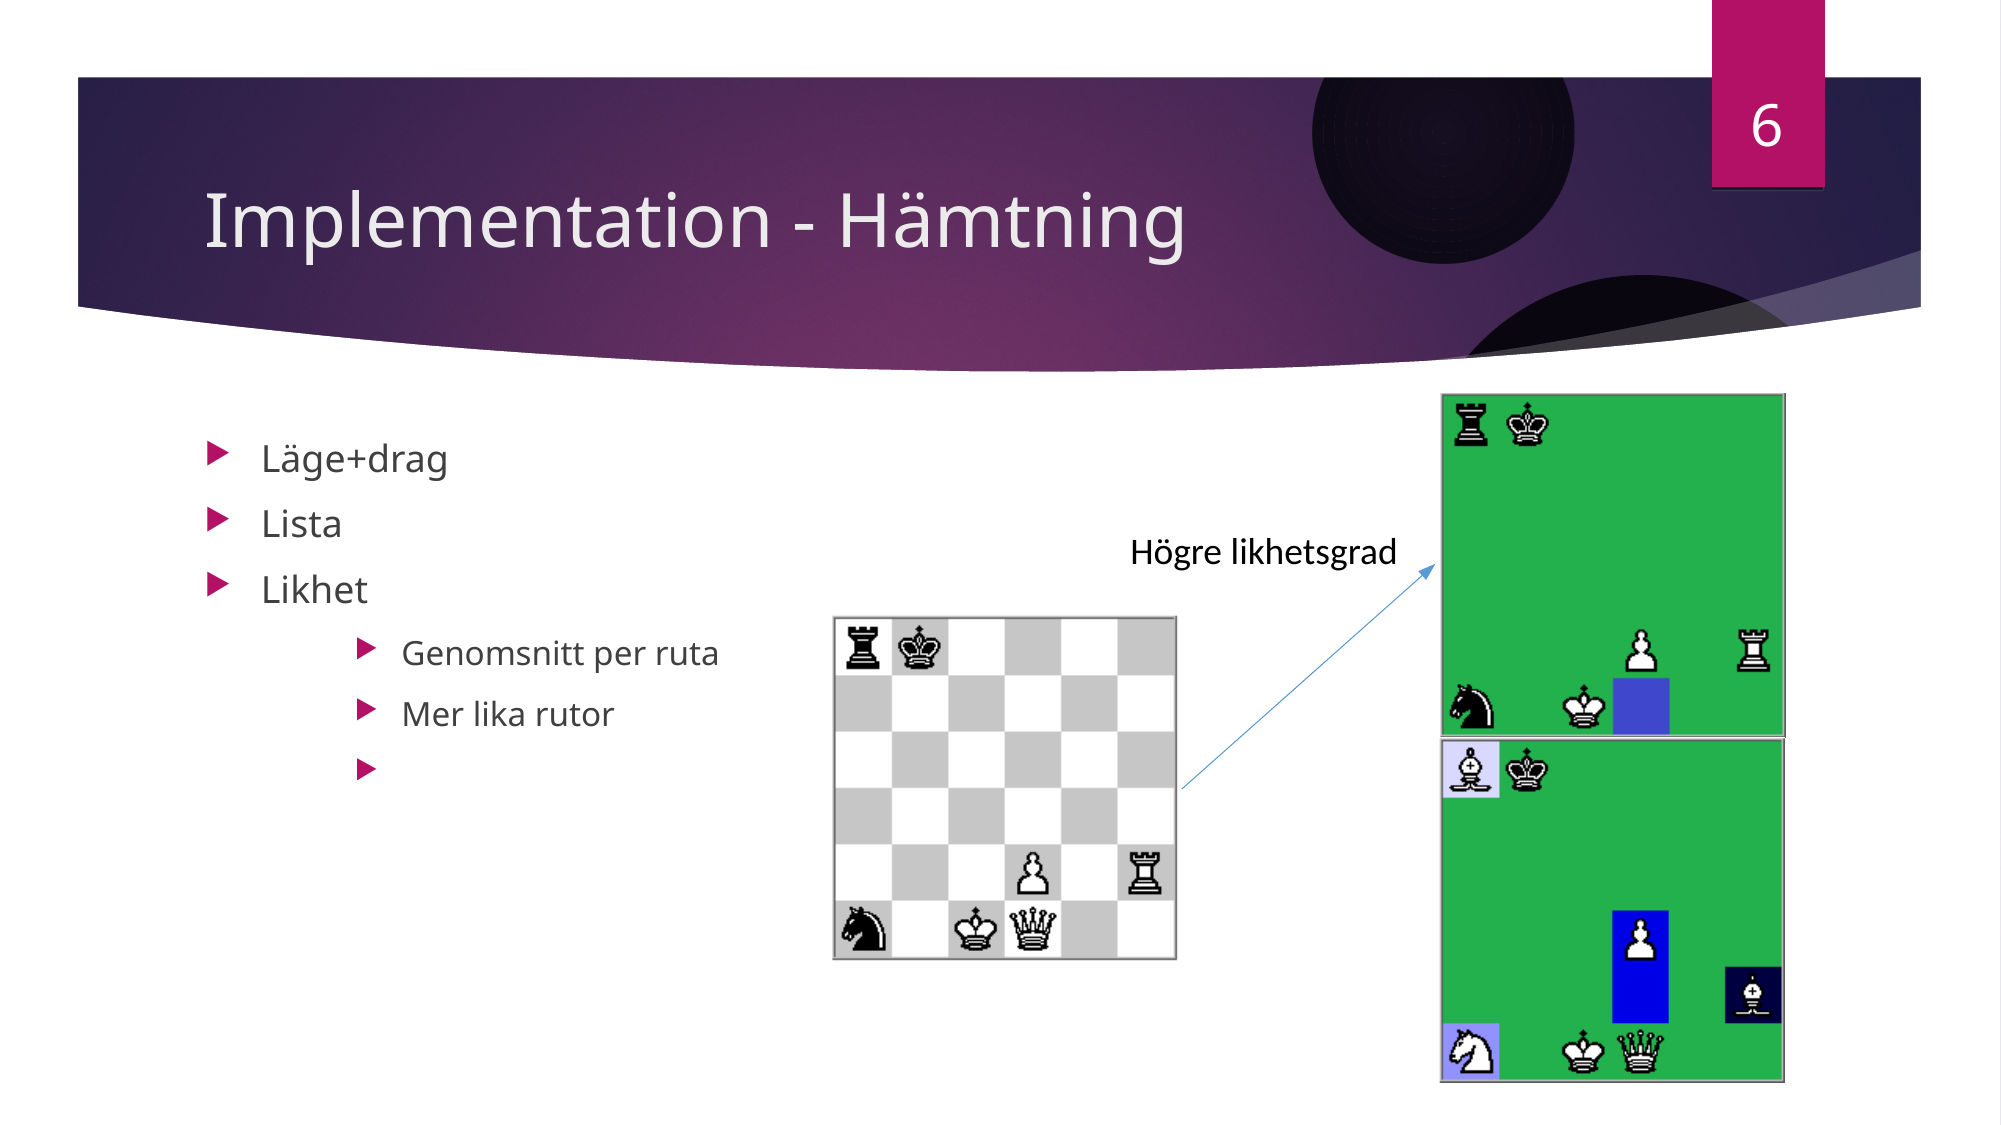

# Implementation - Hämtning
Läge+drag
Lista
Likhet
Genomsnitt per ruta
Mer lika rutor
Högre likhetsgrad